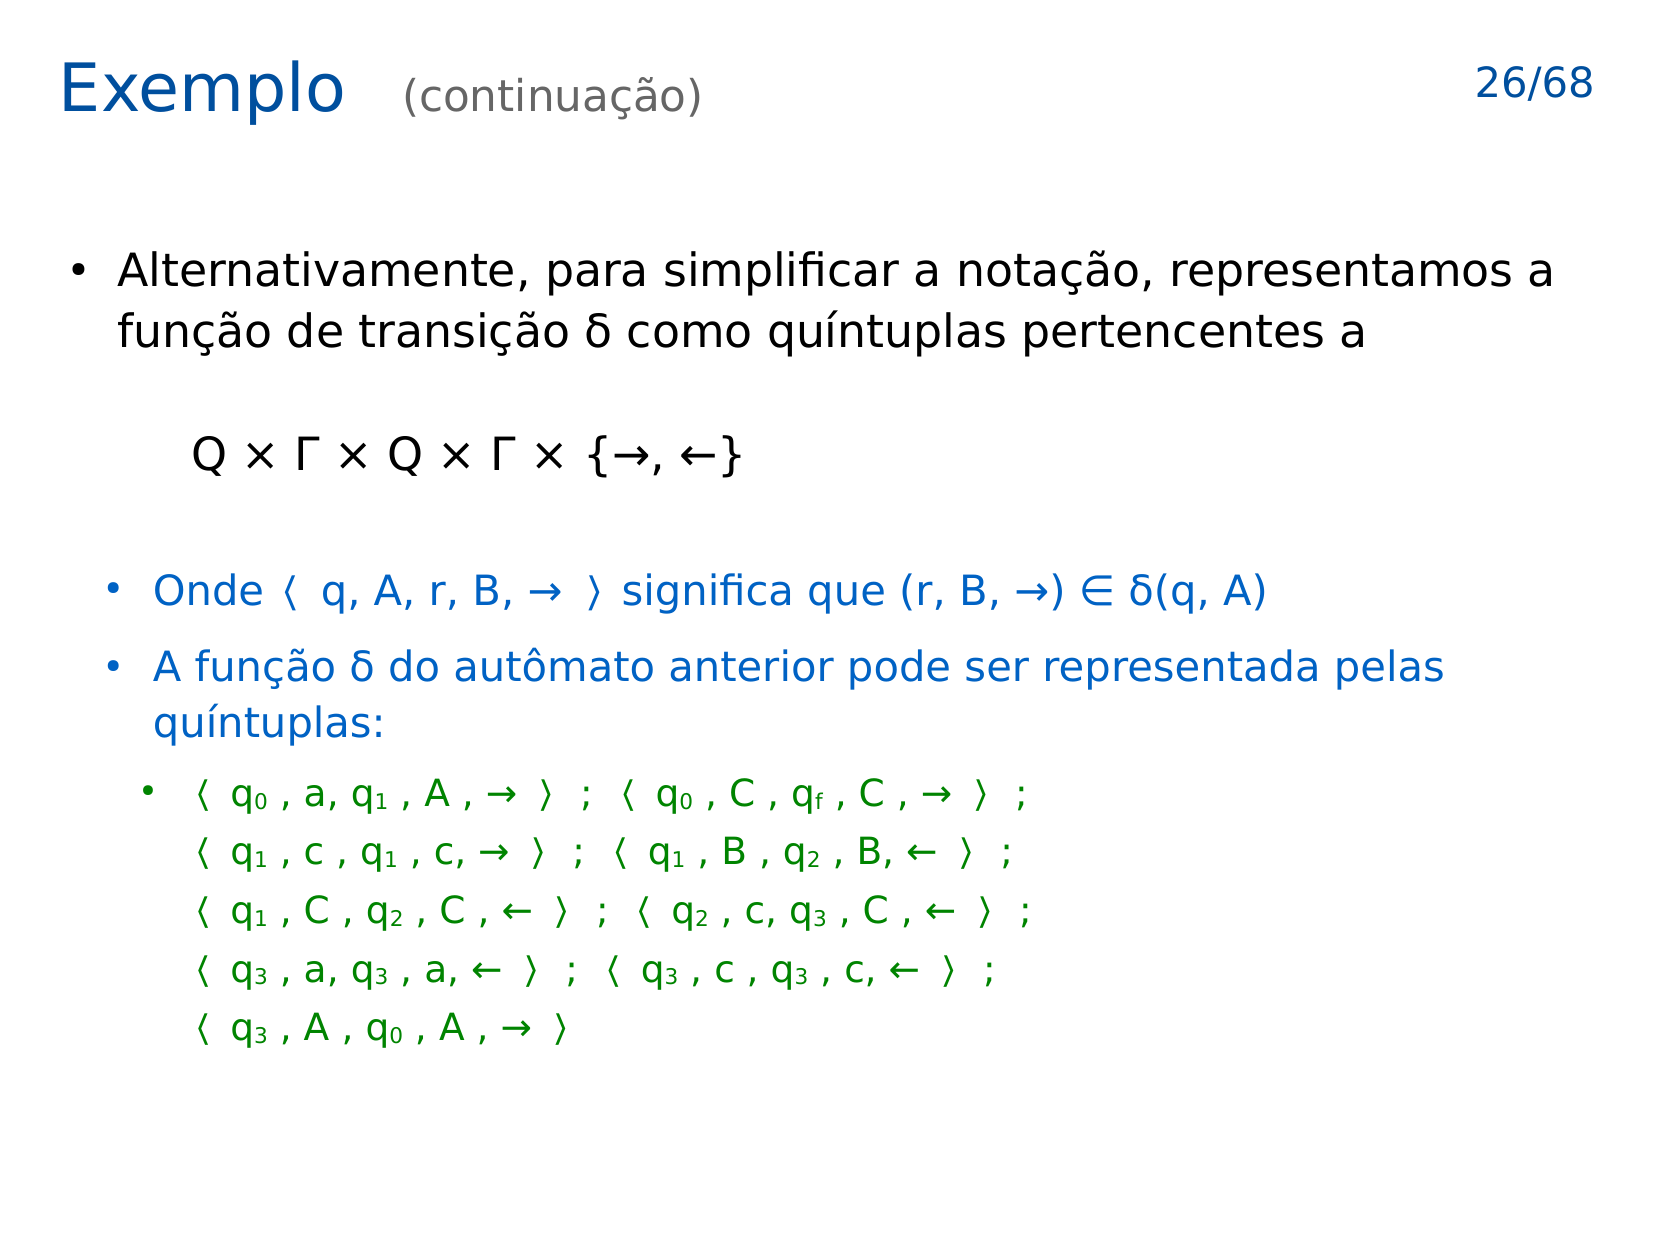

# Exemplo (continuação)
26
Alternativamente, para simplificar a notação, representamos a função de transição δ como quíntuplas pertencentes a
	Q × Γ × Q × Γ × {→, ←}
Onde〈 q, A, r, B, → 〉significa que (r, B, →) ∈ δ(q, A)
A função δ do autômato anterior pode ser representada pelas quíntuplas:
〈 q0 , a, q1 , A , → 〉 ; 〈 q0 , C , qf , C , → 〉 ;
〈 q1 , c , q1 , c, → 〉 ; 〈 q1 , B , q2 , B, ← 〉 ;
〈 q1 , C , q2 , C , ← 〉 ; 〈 q2 , c, q3 , C , ← 〉 ;
〈 q3 , a, q3 , a, ← 〉 ; 〈 q3 , c , q3 , c, ← 〉 ;
〈 q3 , A , q0 , A , → 〉